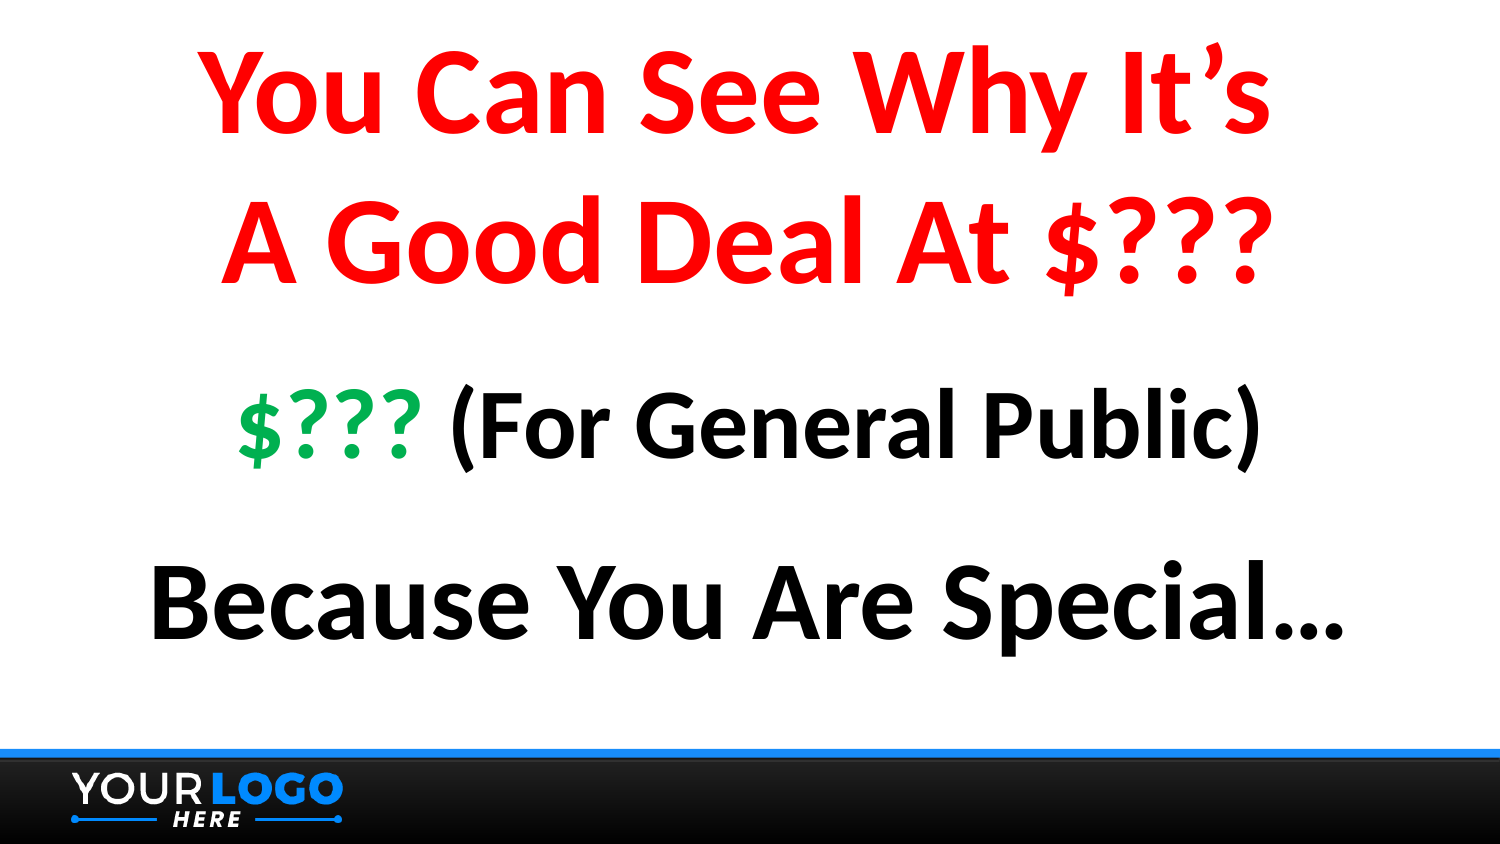

You Can See Why It’s
A Good Deal At $???
$??? (For General Public)
Because You Are Special…